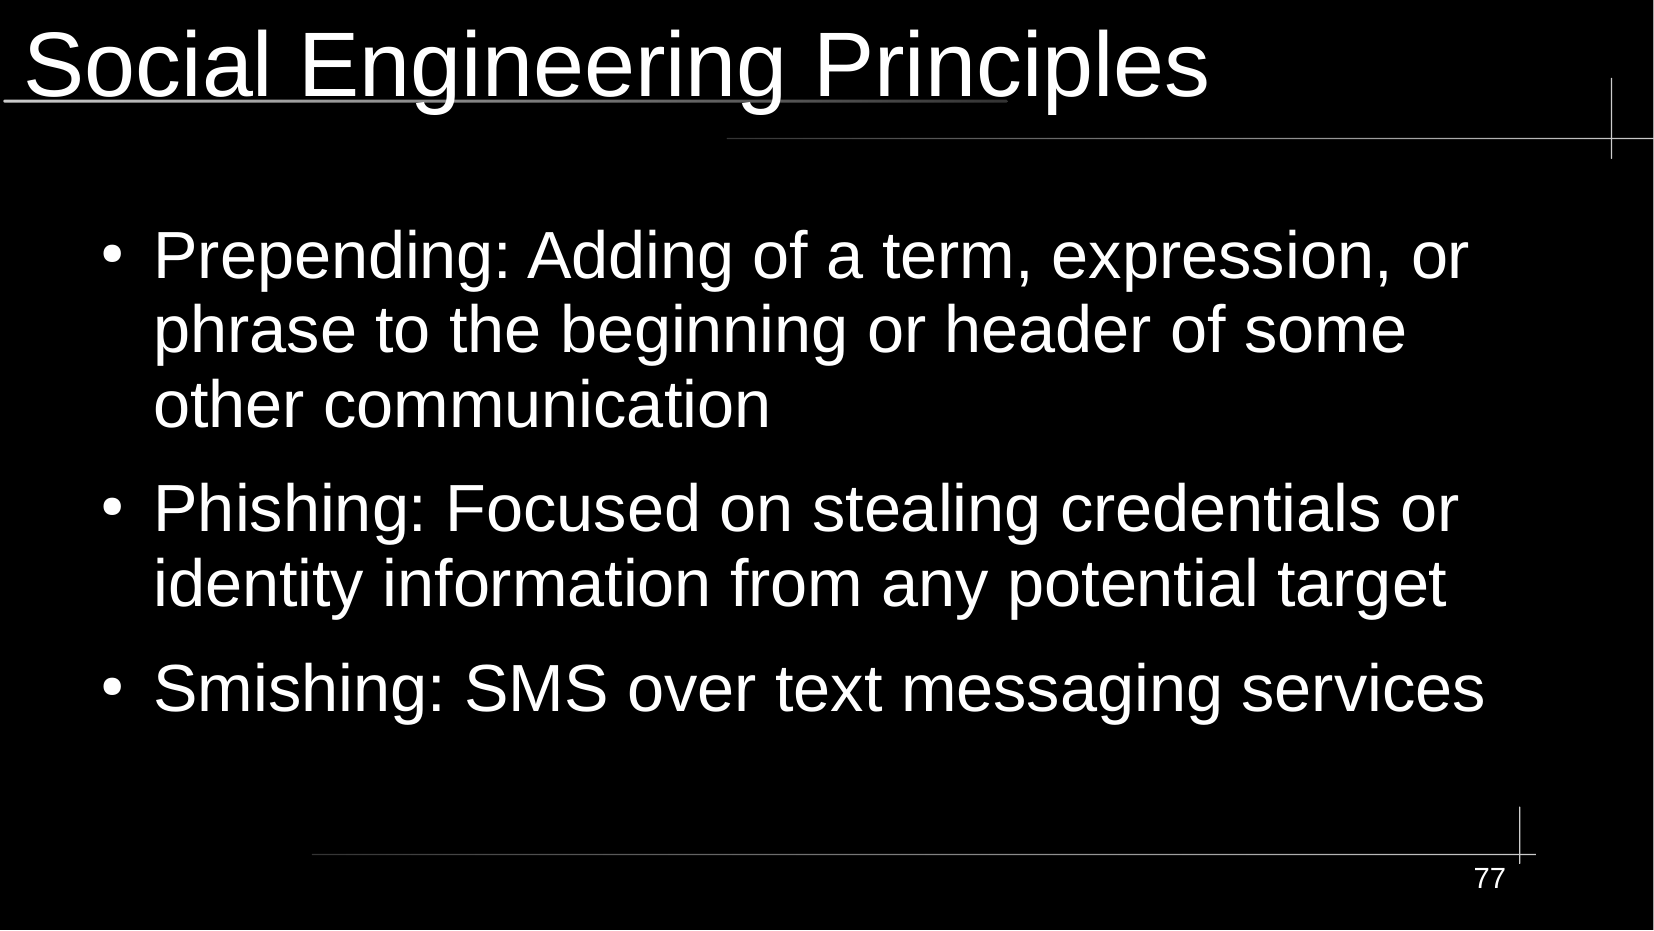

# Social Engineering Principles
Prepending: Adding of a term, expression, or phrase to the beginning or header of some other communication
Phishing: Focused on stealing credentials or identity information from any potential target
Smishing: SMS over text messaging services
77